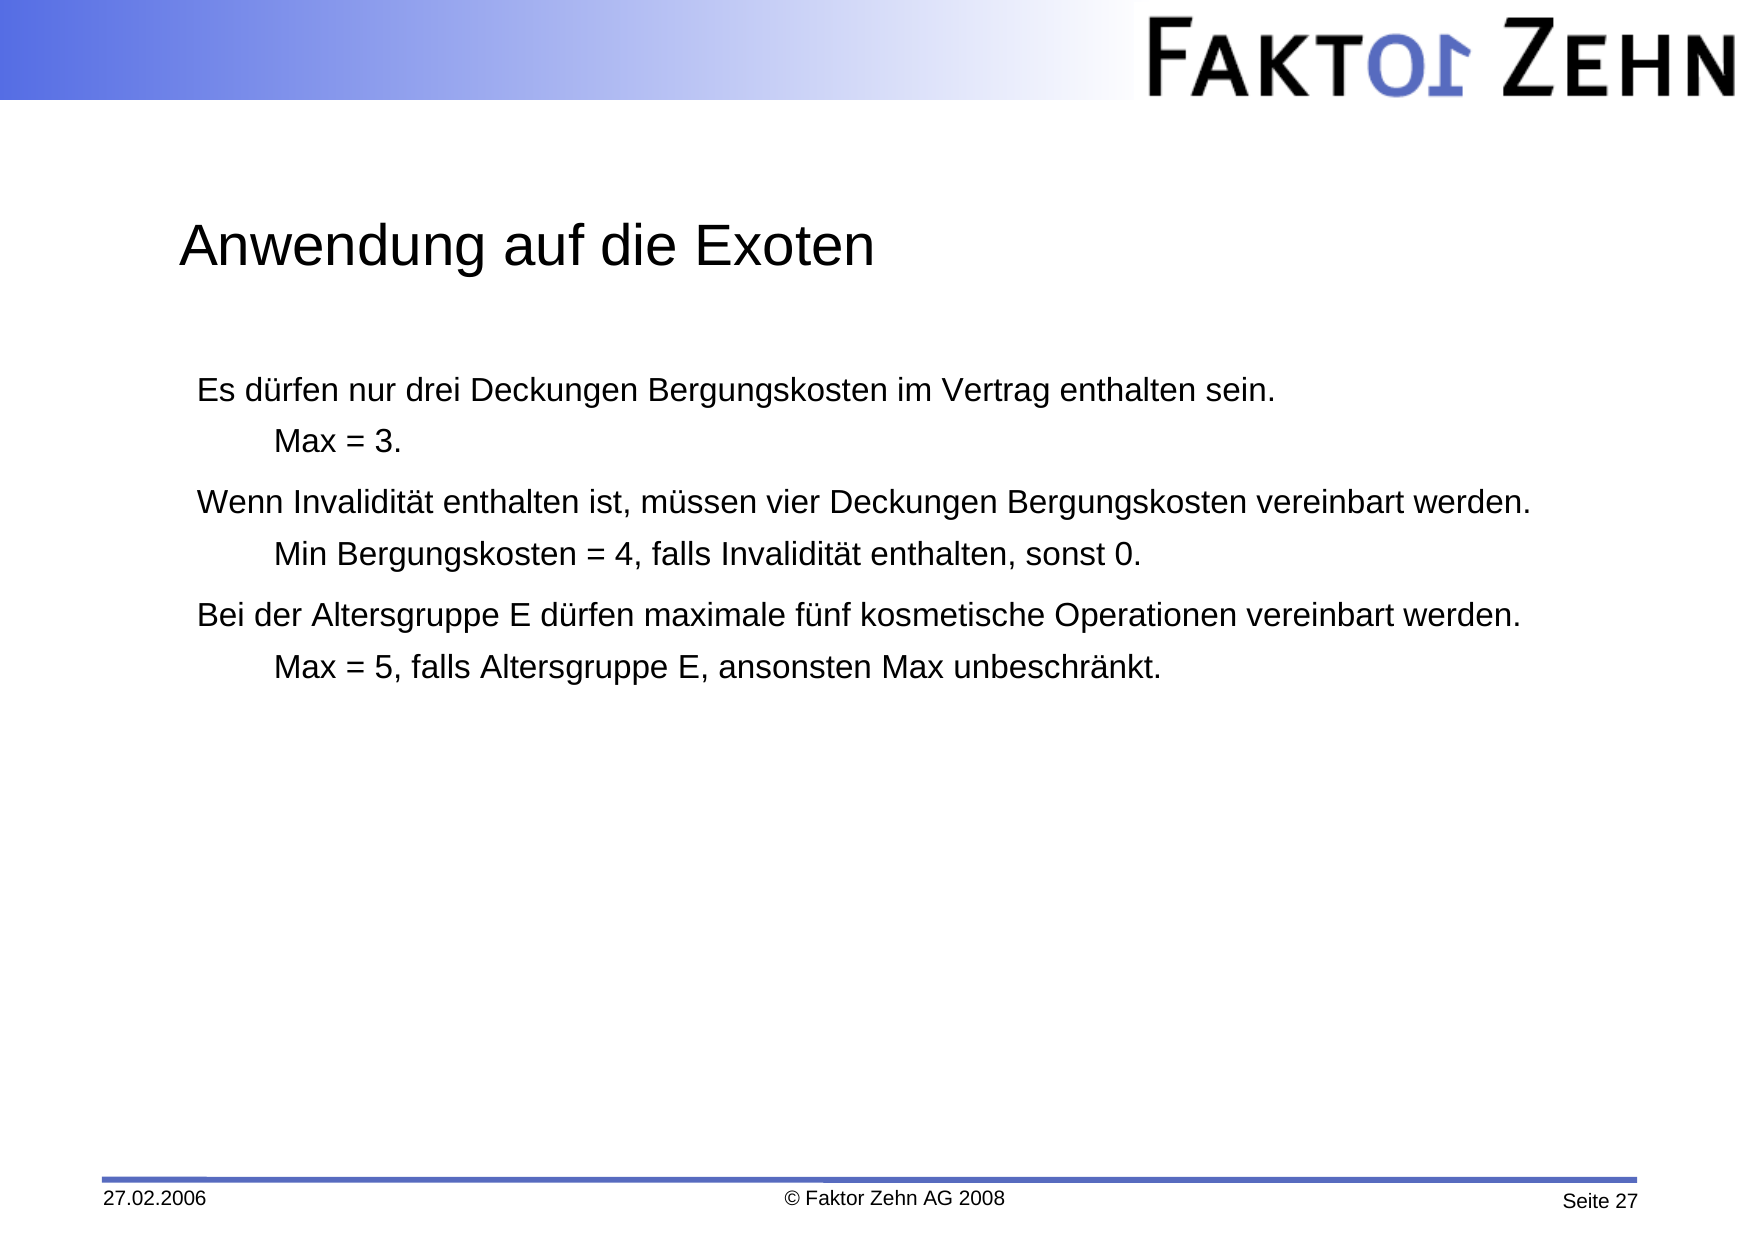

# Anwendung auf die Exoten
Es dürfen nur drei Deckungen Bergungskosten im Vertrag enthalten sein.
Max = 3.
Wenn Invalidität enthalten ist, müssen vier Deckungen Bergungskosten vereinbart werden.
Min Bergungskosten = 4, falls Invalidität enthalten, sonst 0.
Bei der Altersgruppe E dürfen maximale fünf kosmetische Operationen vereinbart werden.
Max = 5, falls Altersgruppe E, ansonsten Max unbeschränkt.